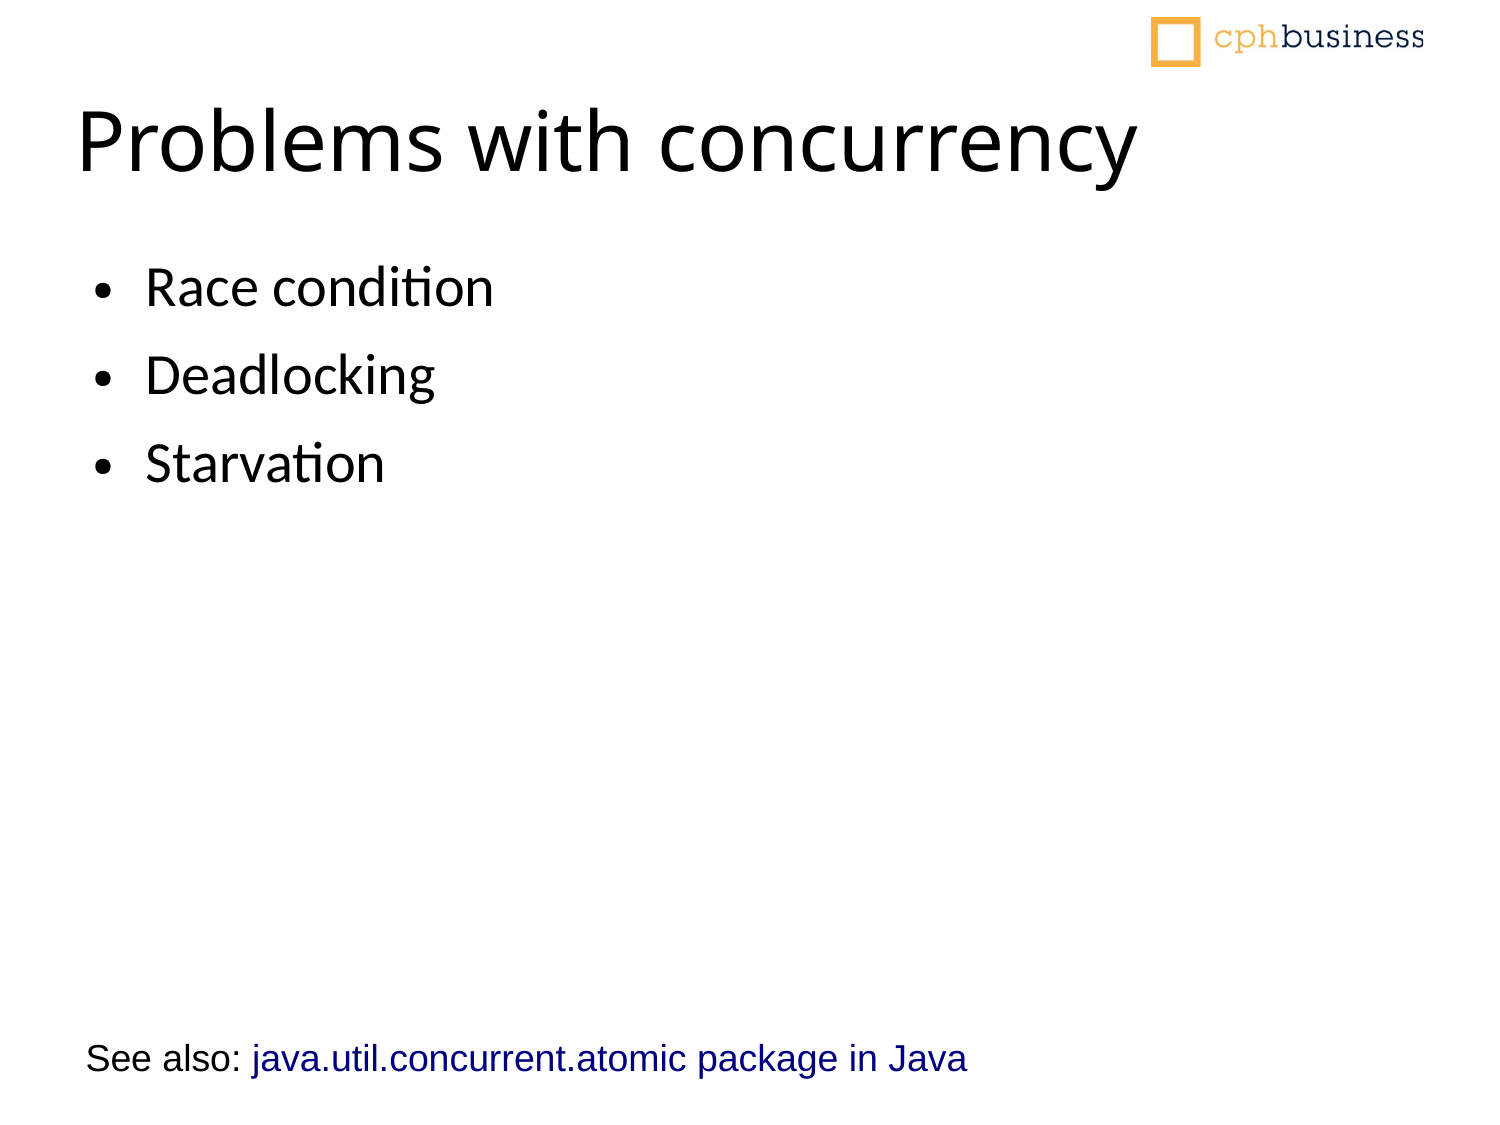

# Problems with concurrency
Race condition
Deadlocking
Starvation
See also: java.util.concurrent.atomic package in Java